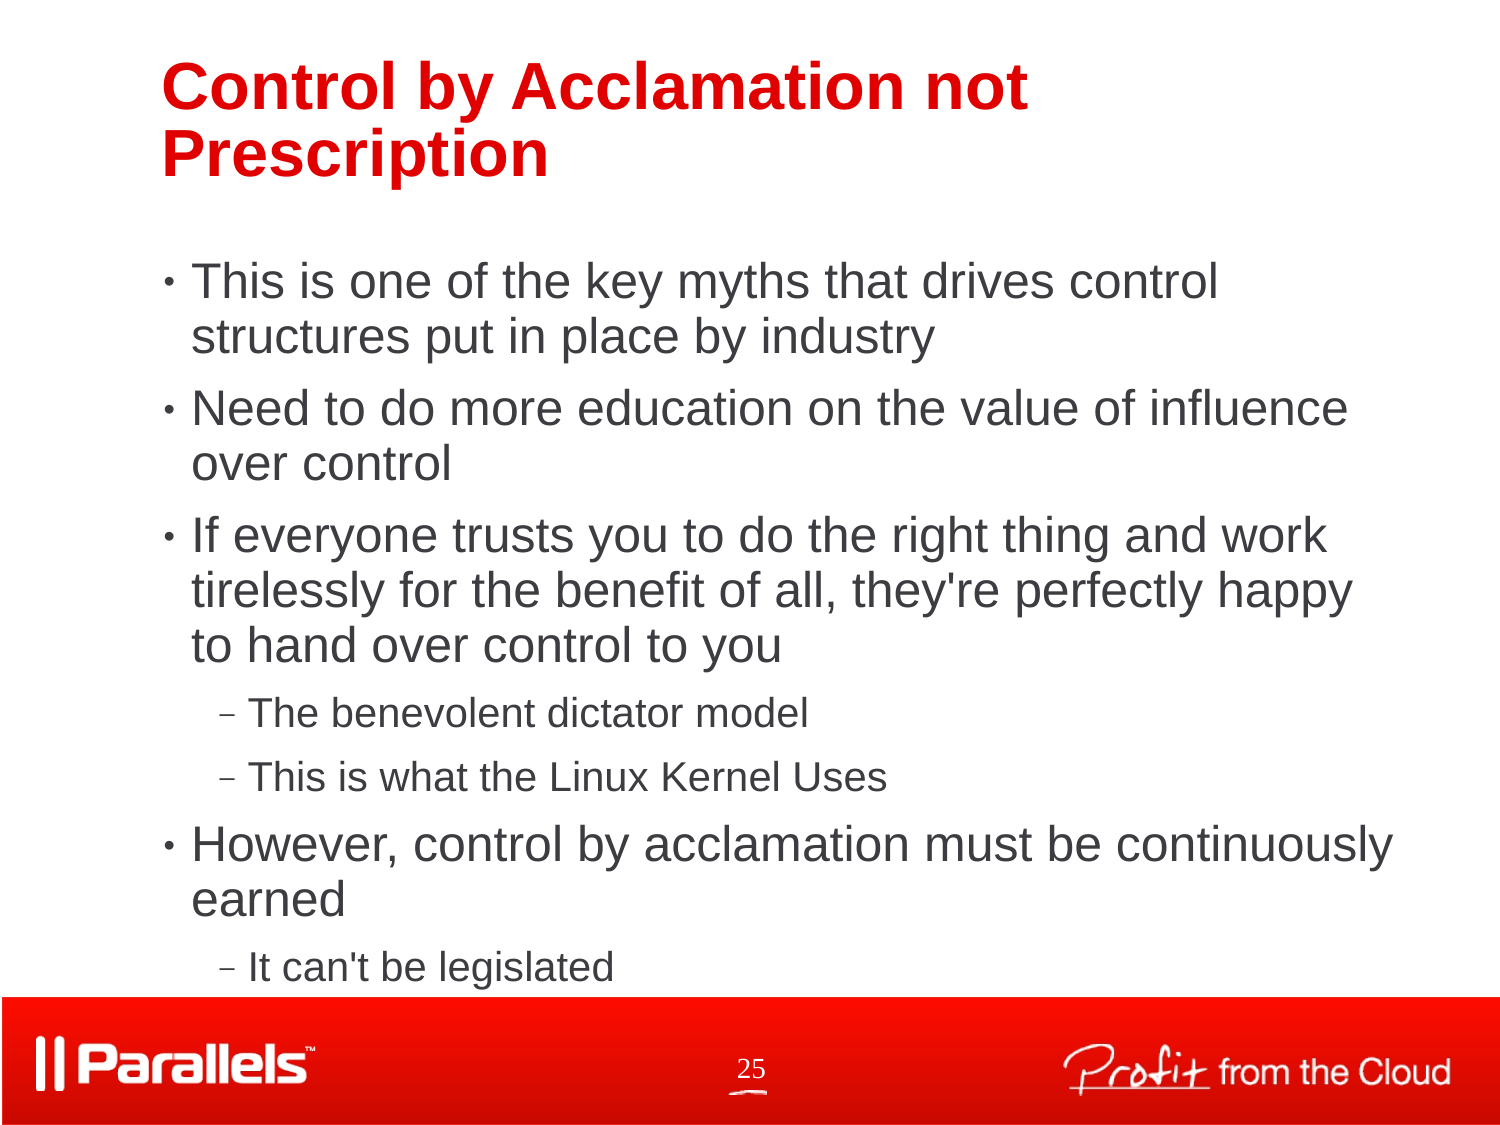

# Control by Acclamation not Prescription
This is one of the key myths that drives control structures put in place by industry
Need to do more education on the value of influence over control
If everyone trusts you to do the right thing and work tirelessly for the benefit of all, they're perfectly happy to hand over control to you
The benevolent dictator model
This is what the Linux Kernel Uses
However, control by acclamation must be continuously earned
It can't be legislated